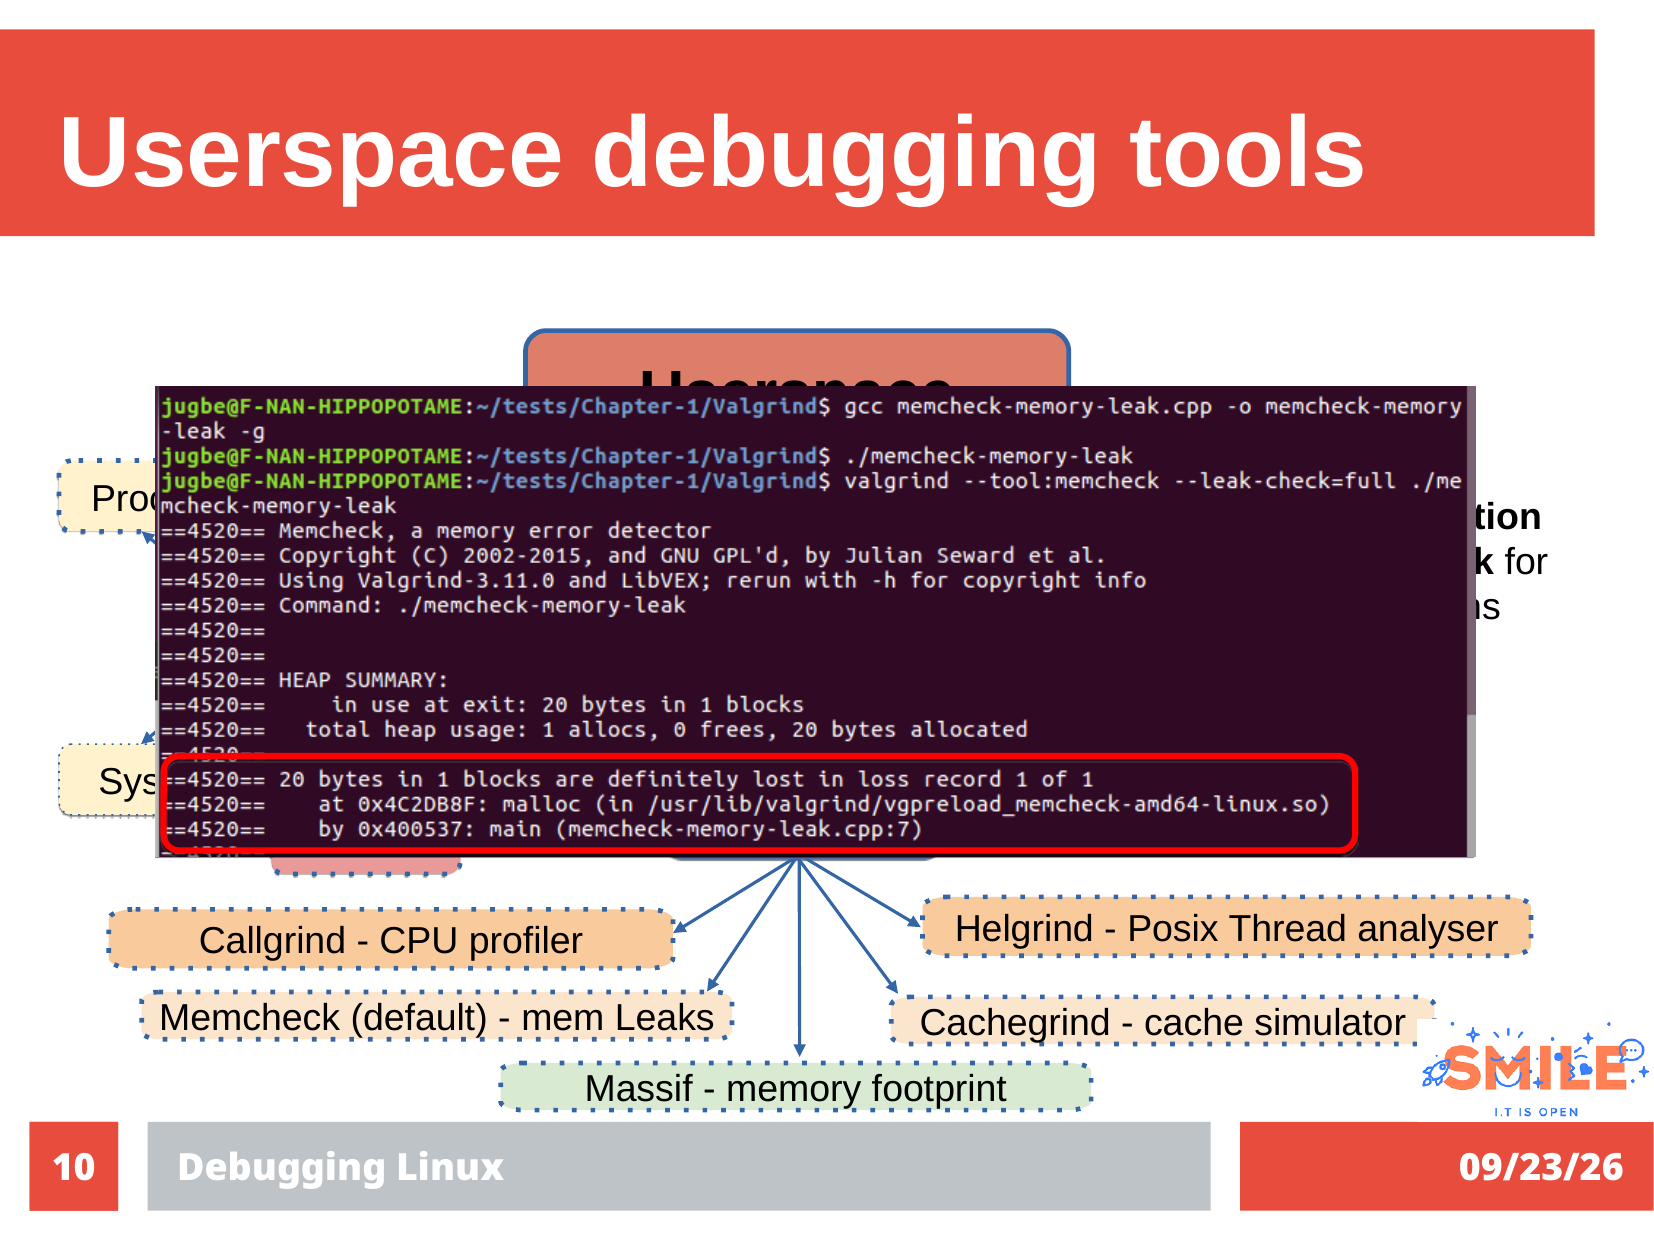

Userspace debugging tools
Userspace
ProcFS
Valgrind : instrumentation and profiling framework for userspace applications
Filesystem
System
calls
Valgrind
SysFS
strace
Helgrind - Posix Thread analyser
Callgrind - CPU profiler
Memcheck (default) - mem Leaks
Cachegrind - cache simulator
Massif - memory footprint
10
Debugging Linux